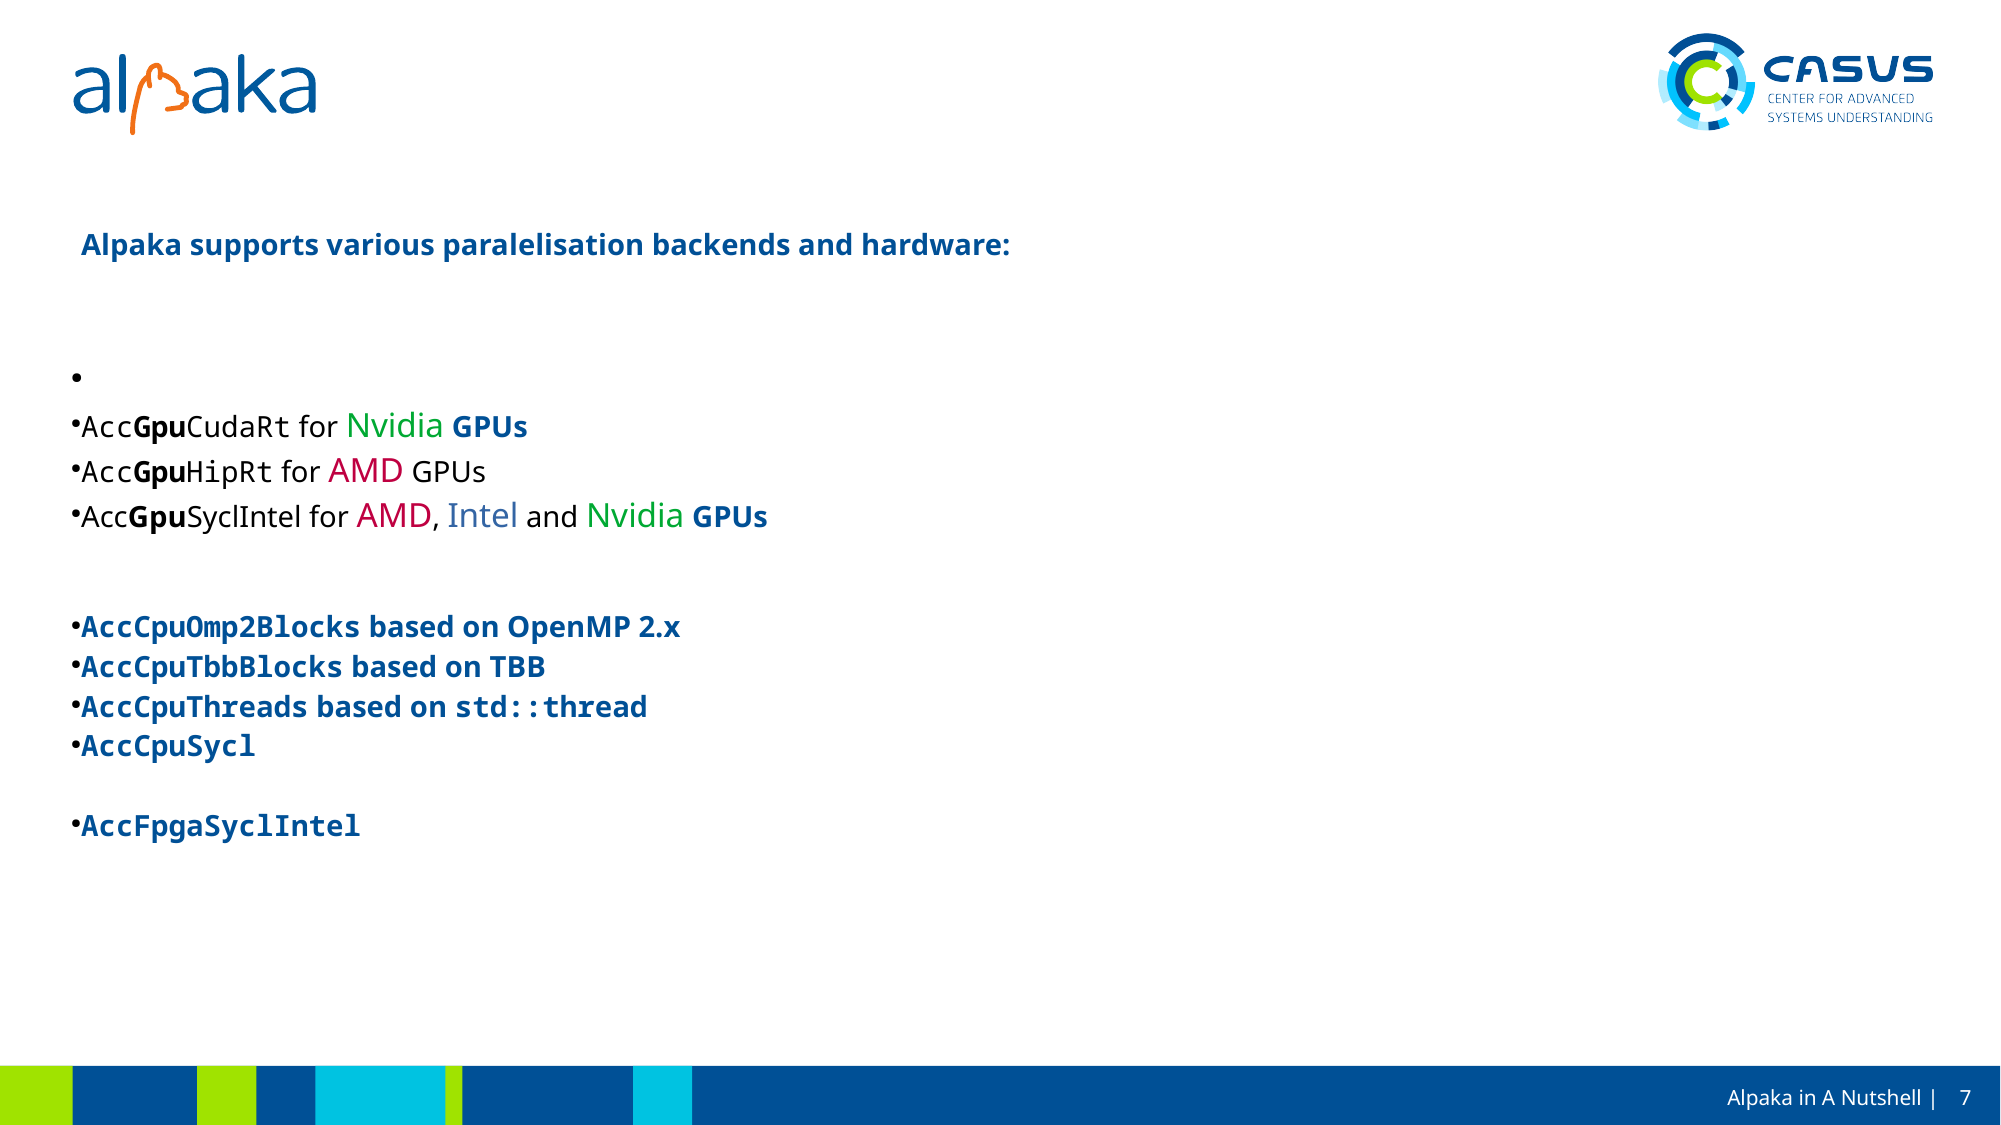

# Alpaka supports various paralelisation backends and hardware:
AccGpuCudaRt for Nvidia GPUs
AccGpuHipRt for AMD GPUs
AccGpuSyclIntel for AMD, Intel and Nvidia GPUs
AccCpuOmp2Blocks based on OpenMP 2.x
AccCpuTbbBlocks based on TBB
AccCpuThreads based on std::thread
AccCpuSycl
AccFpgaSyclIntel
Alpaka in A Nutshell
7